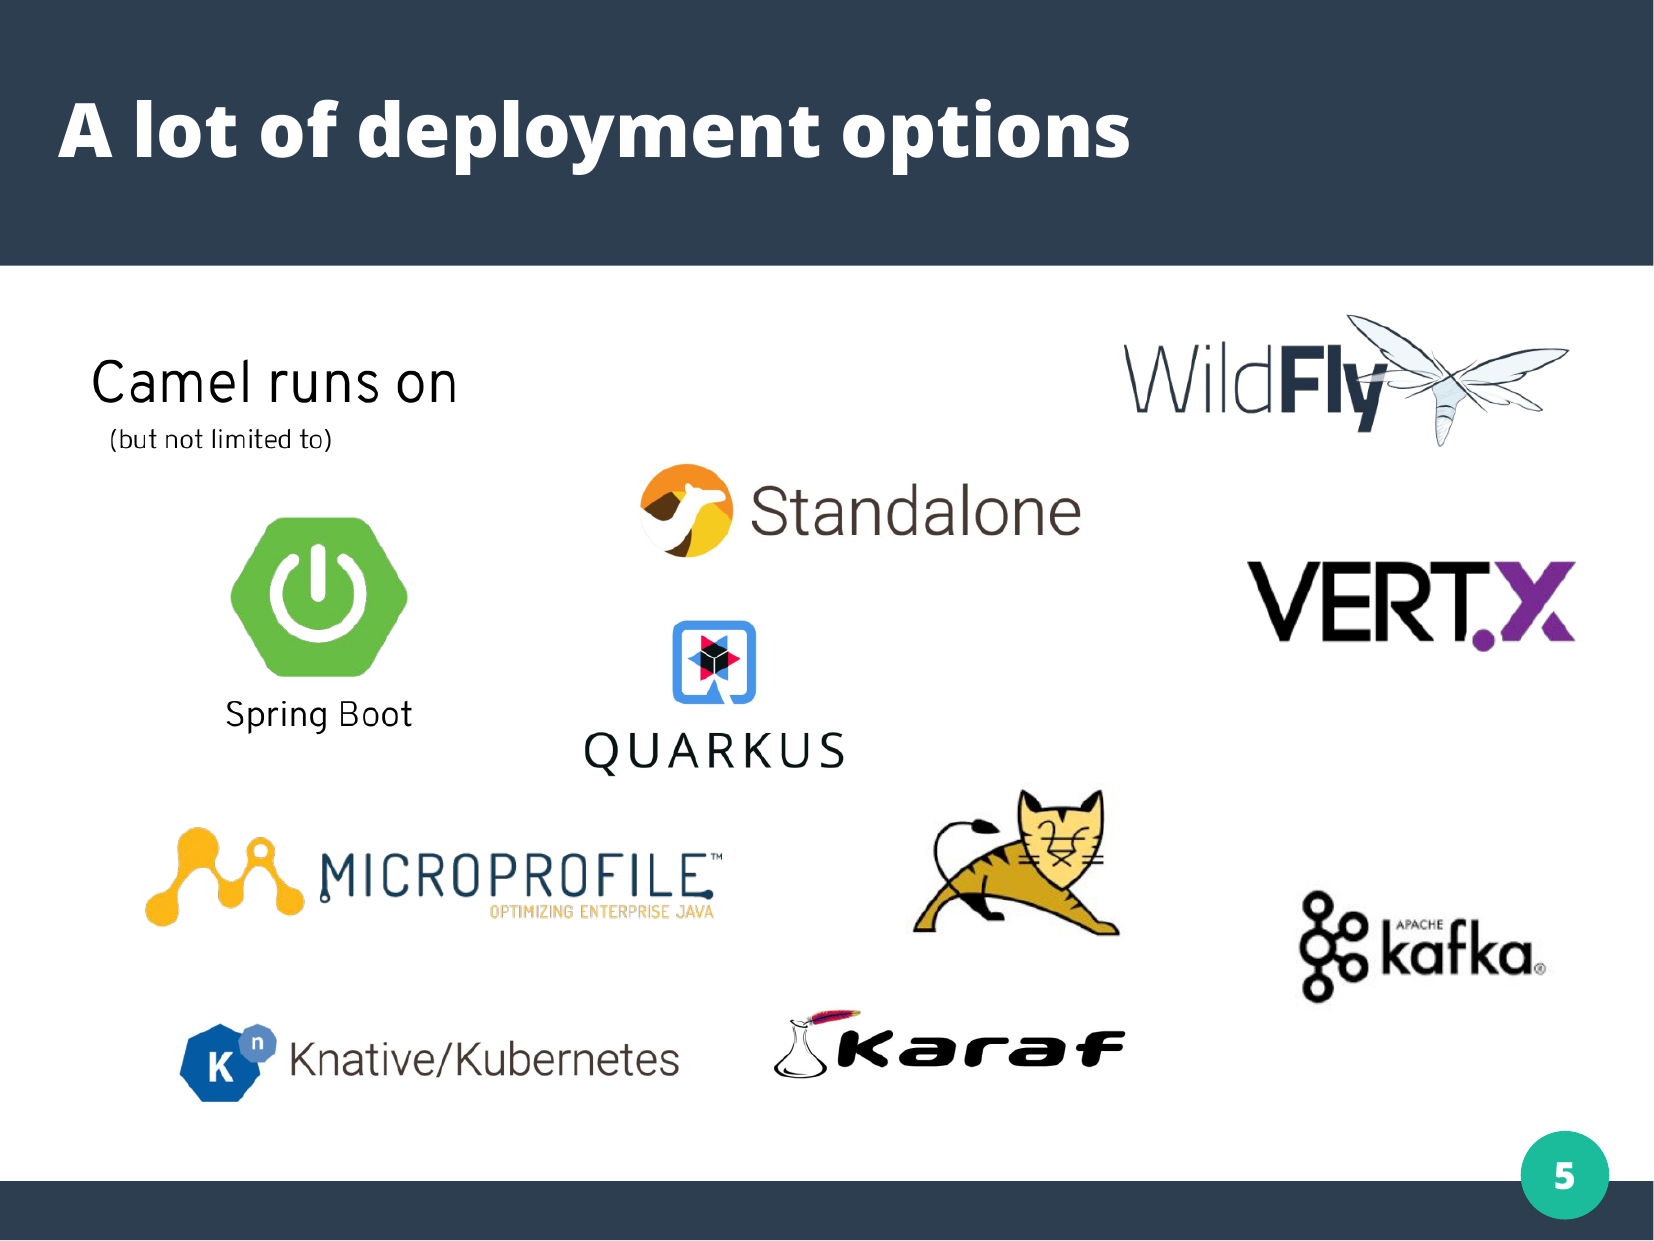

# A lot of deployment options
5